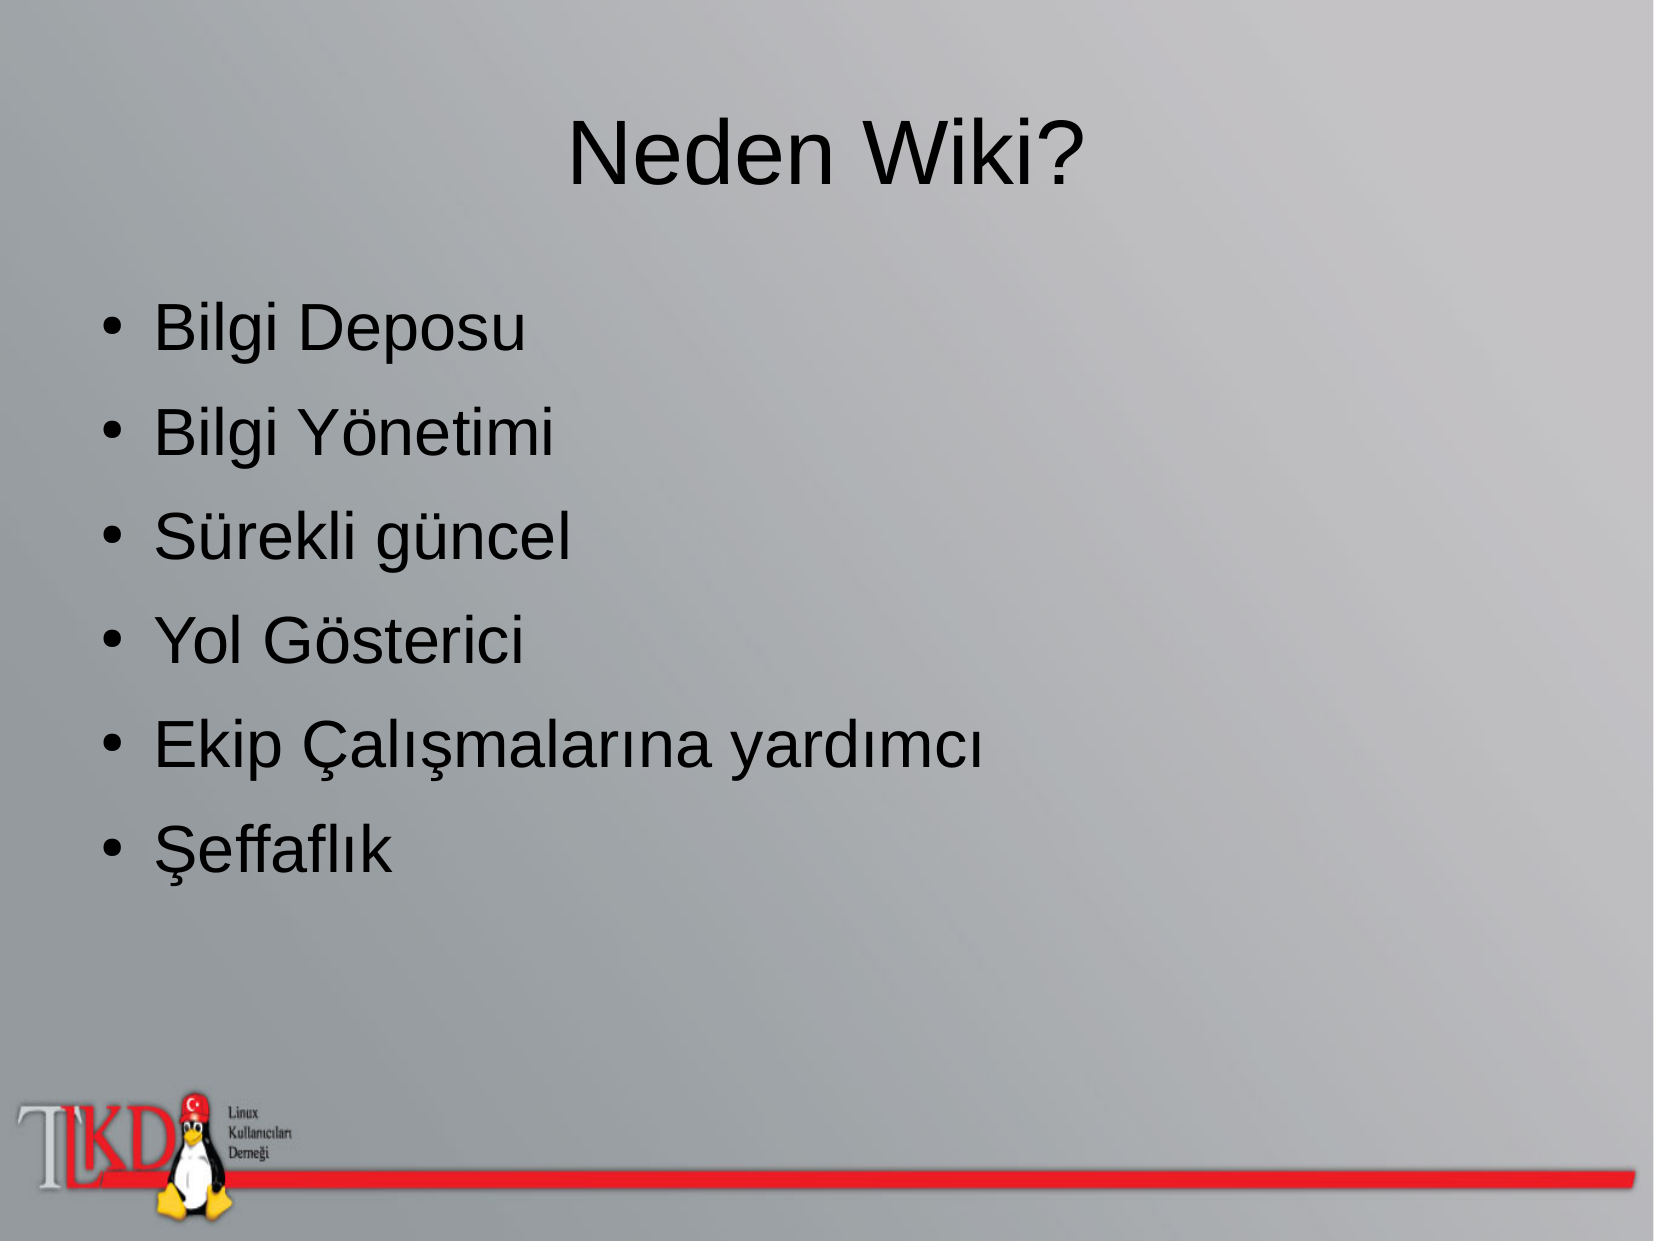

# Neden Wiki?
Bilgi Deposu
Bilgi Yönetimi
Sürekli güncel
Yol Gösterici
Ekip Çalışmalarına yardımcı
Şeffaflık